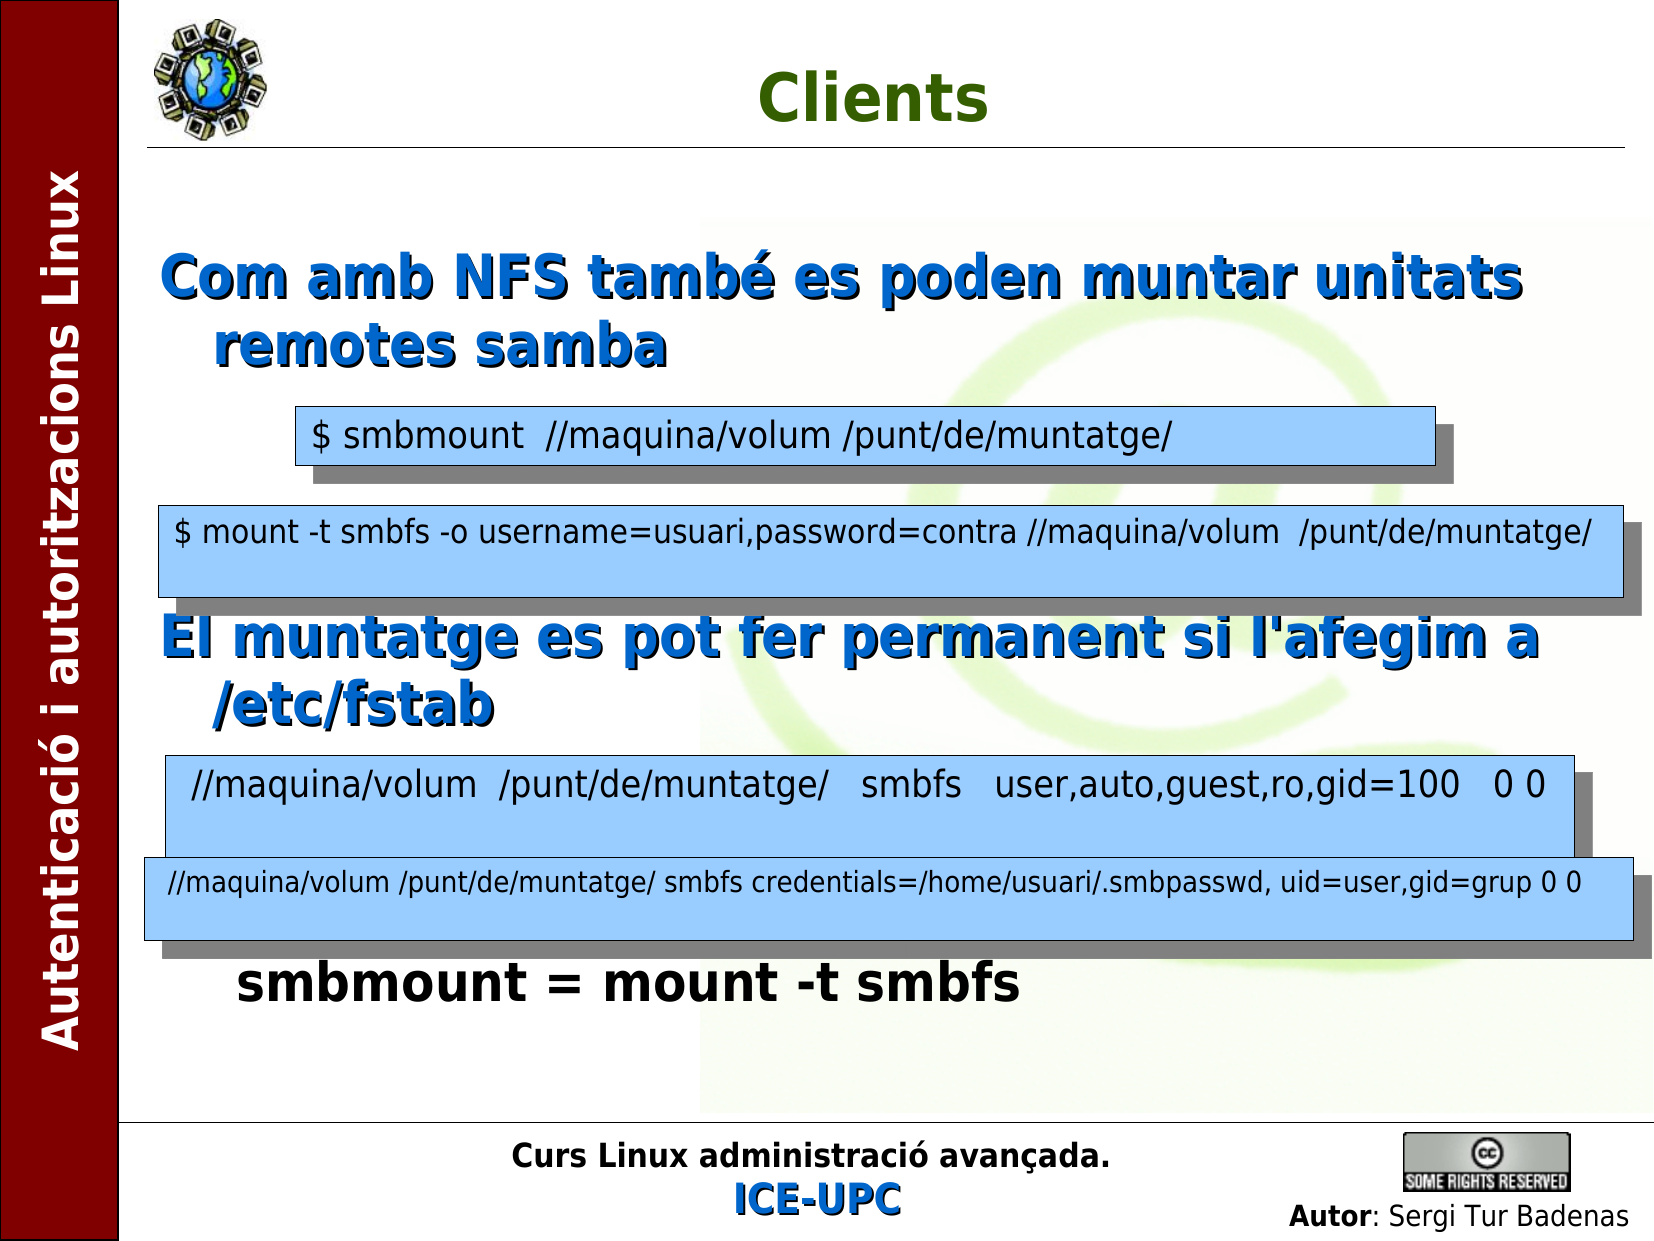

# Clients
Com amb NFS també es poden muntar unitats remotes samba
El muntatge es pot fer permanent si l'afegim a /etc/fstab
smbmount = mount -t smbfs
$ smbmount //maquina/volum /punt/de/muntatge/
$ mount -t smbfs -o username=usuari,password=contra //maquina/volum /punt/de/muntatge/
 //maquina/volum /punt/de/muntatge/ smbfs user,auto,guest,ro,gid=100 0 0
 //maquina/volum /punt/de/muntatge/ smbfs credentials=/home/usuari/.smbpasswd, uid=user,gid=grup 0 0